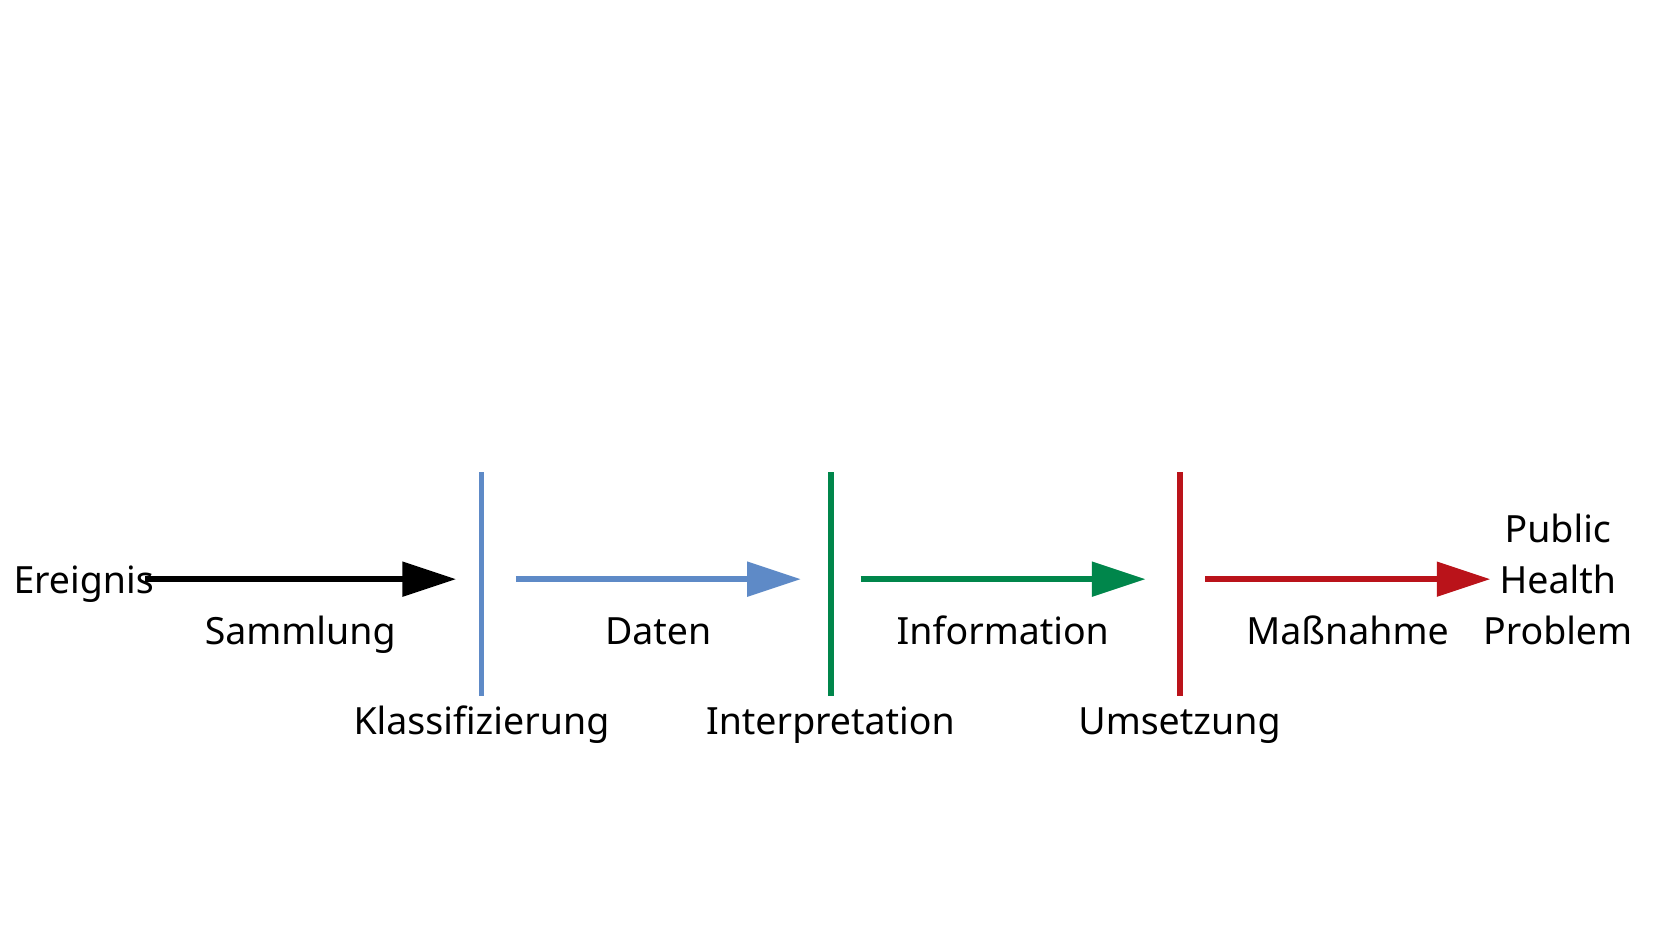

Ereignis
Public
Health
Problem
Sammlung
Daten
Information
Maßnahme
Klassifizierung
Interpretation
Umsetzung